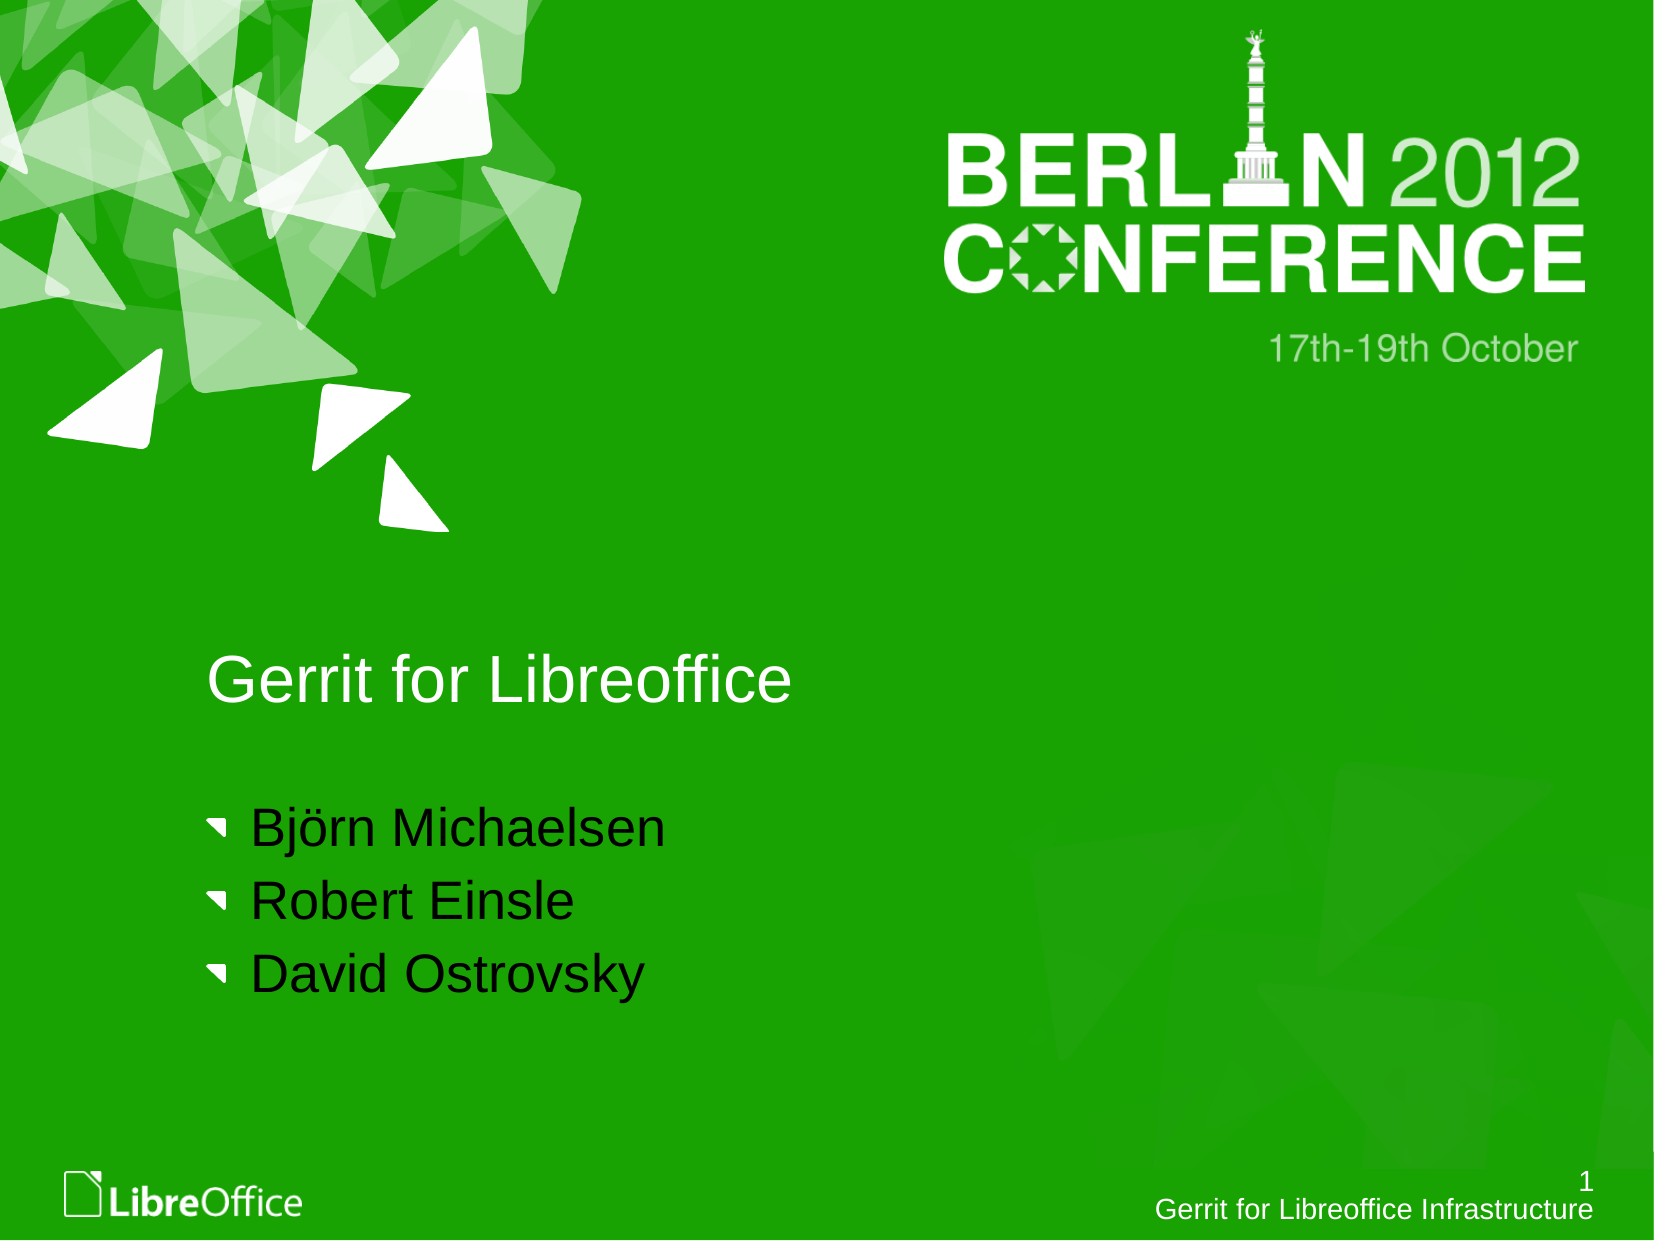

# Gerrit for Libreoffice
Björn Michaelsen
Robert Einsle
David Ostrovsky
1
Gerrit for Libreoffice Infrastructure